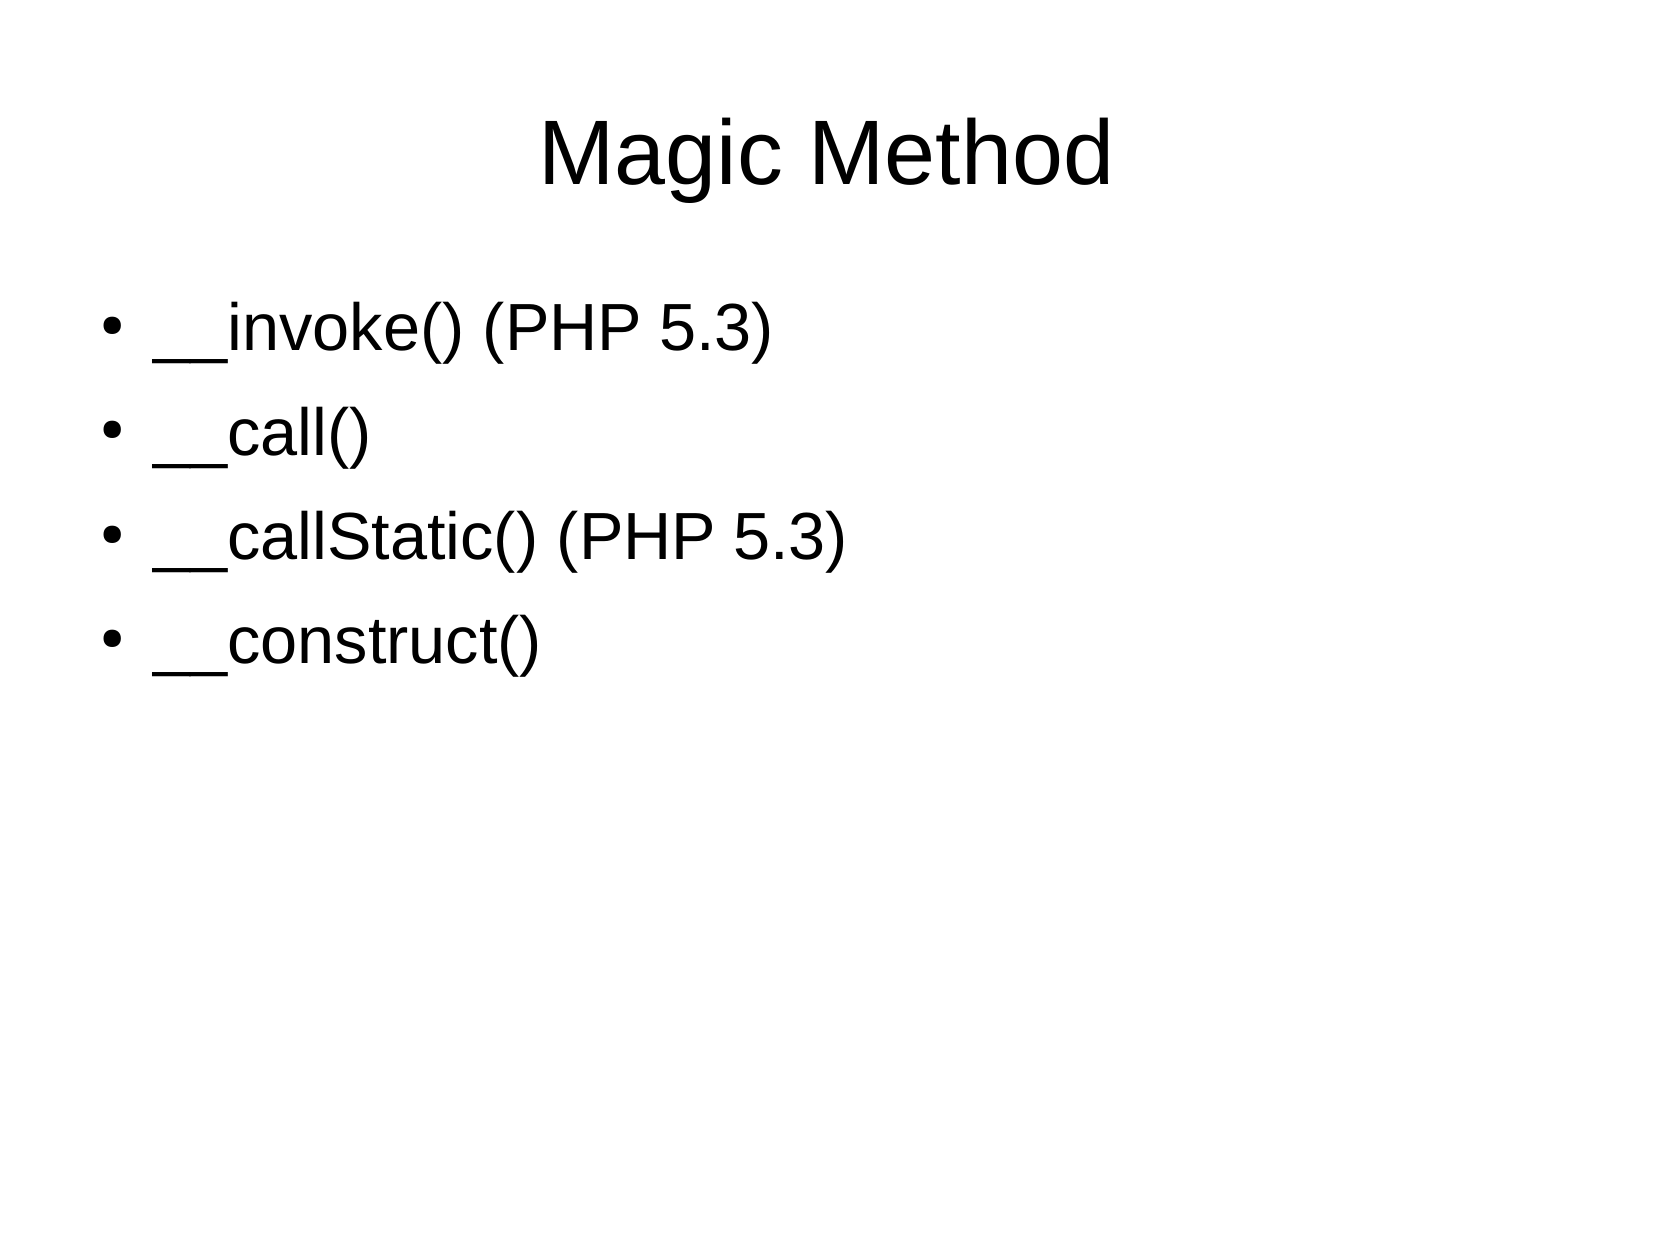

# Magic Method
__invoke() (PHP 5.3)
__call()
__callStatic() (PHP 5.3)
__construct()